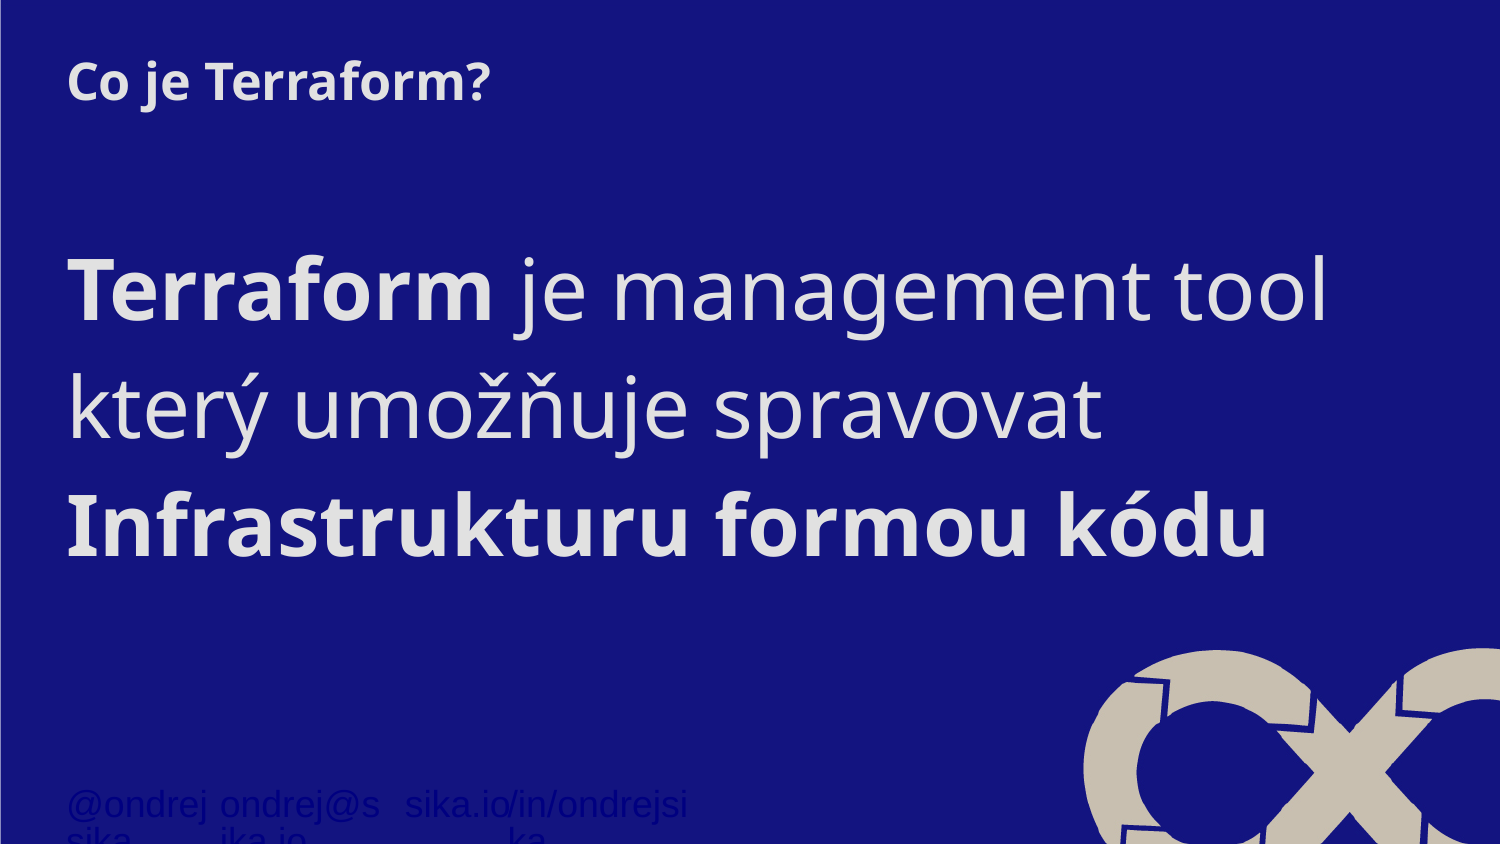

# Co je Terraform?
Terraform je management tool který umožňuje spravovat Infrastrukturu formou kódu